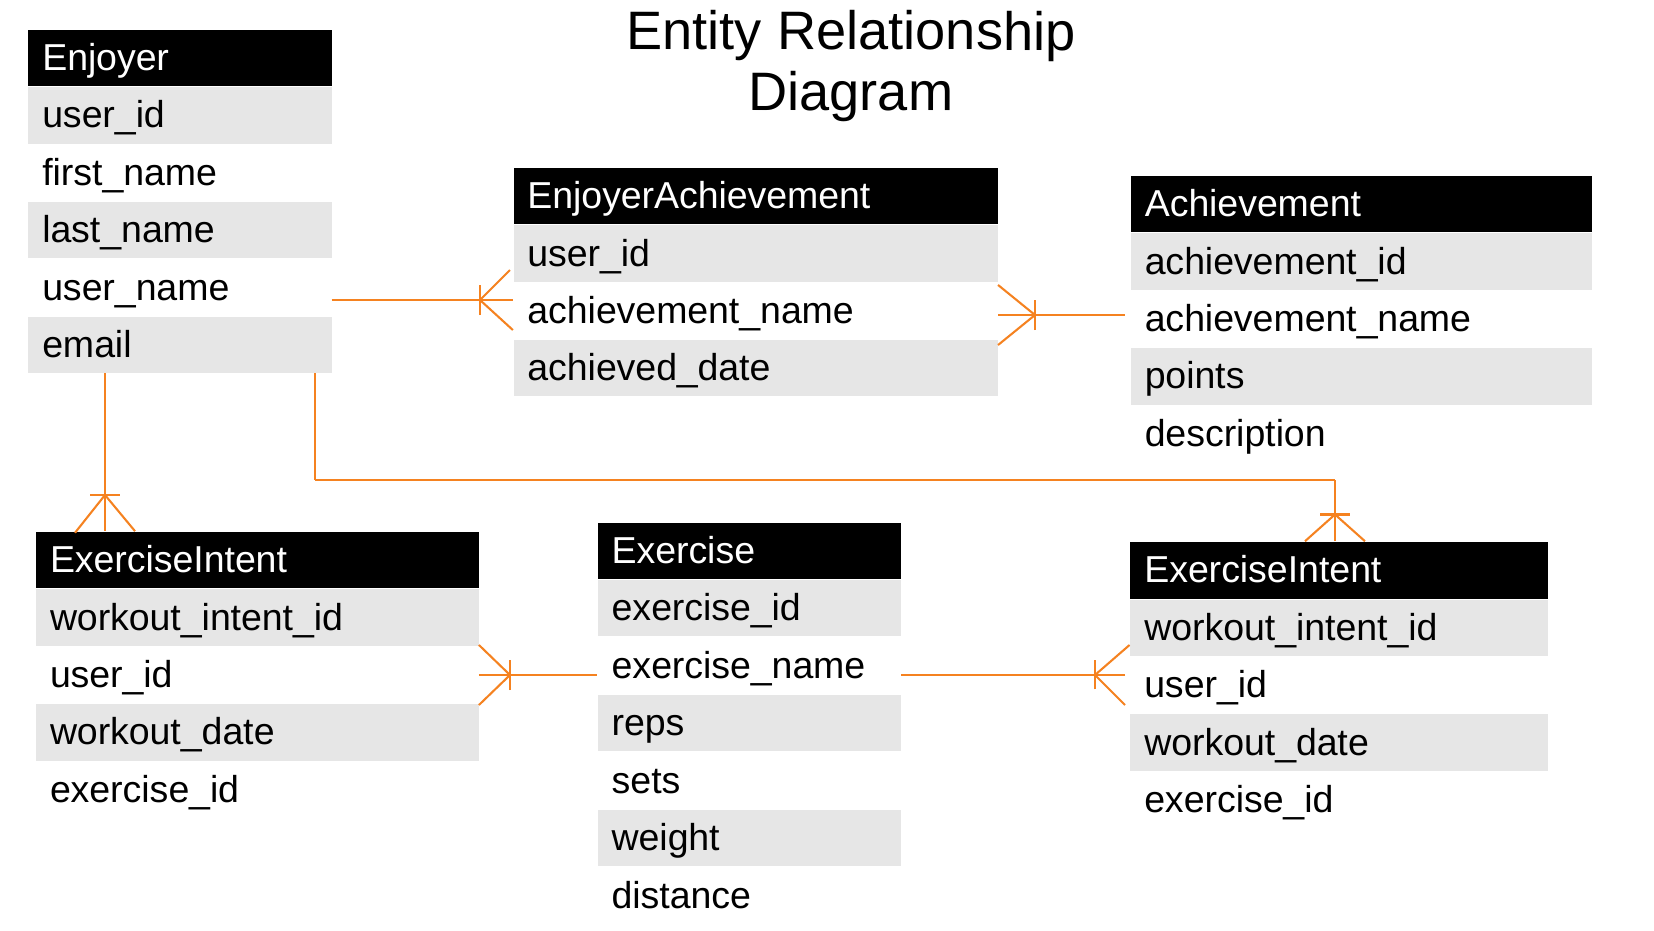

# Entity Relationship Diagram
| Enjoyer |
| --- |
| user\_id |
| first\_name |
| last\_name |
| user\_name |
| email |
| EnjoyerAchievement |
| --- |
| user\_id |
| achievement\_name |
| achieved\_date |
| Achievement |
| --- |
| achievement\_id |
| achievement\_name |
| points |
| description |
| Exercise |
| --- |
| exercise\_id |
| exercise\_name |
| reps |
| sets |
| weight |
| distance |
| ExerciseIntent |
| --- |
| workout\_intent\_id |
| user\_id |
| workout\_date |
| exercise\_id |
| ExerciseIntent |
| --- |
| workout\_intent\_id |
| user\_id |
| workout\_date |
| exercise\_id |